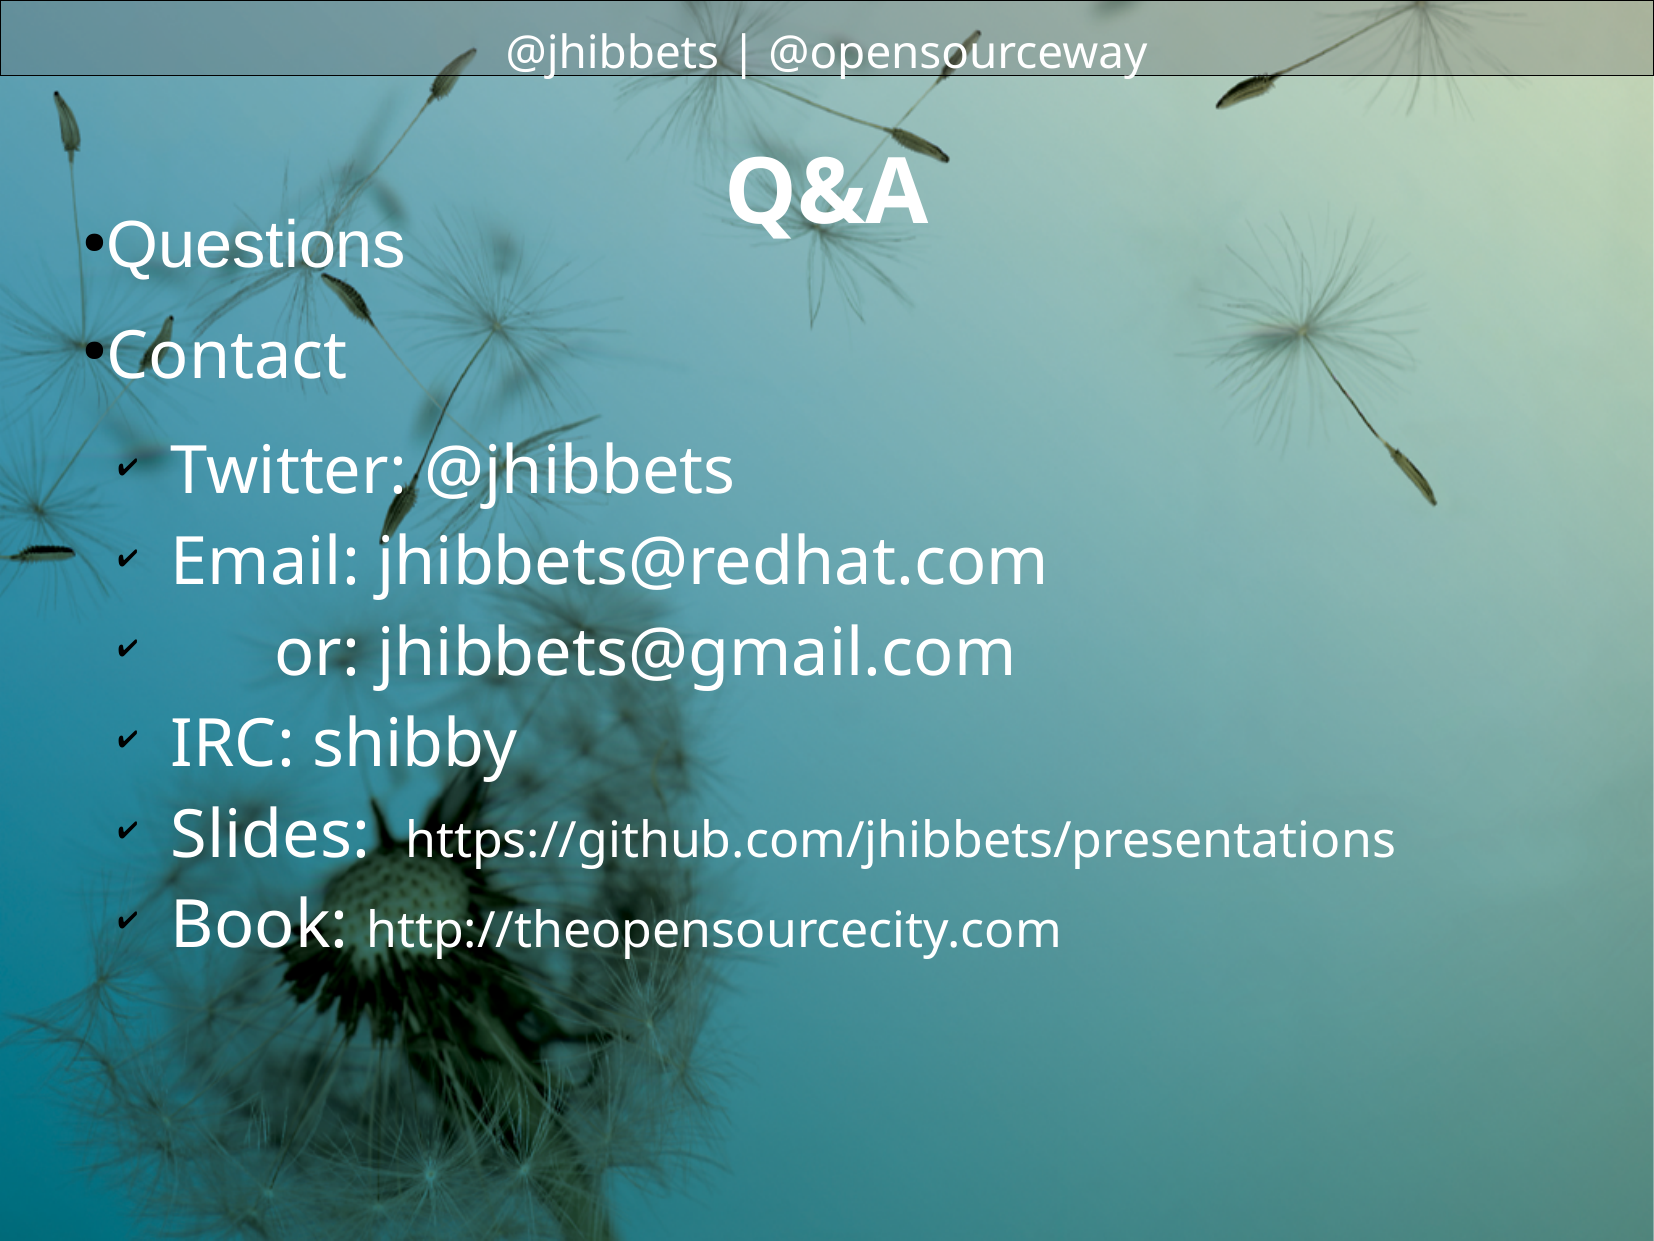

# Q&A
Questions
Contact
 Twitter: @jhibbets
 Email: jhibbets@redhat.com
 or: jhibbets@gmail.com
 IRC: shibby
 Slides: https://github.com/jhibbets/presentations
 Book: http://theopensourcecity.com